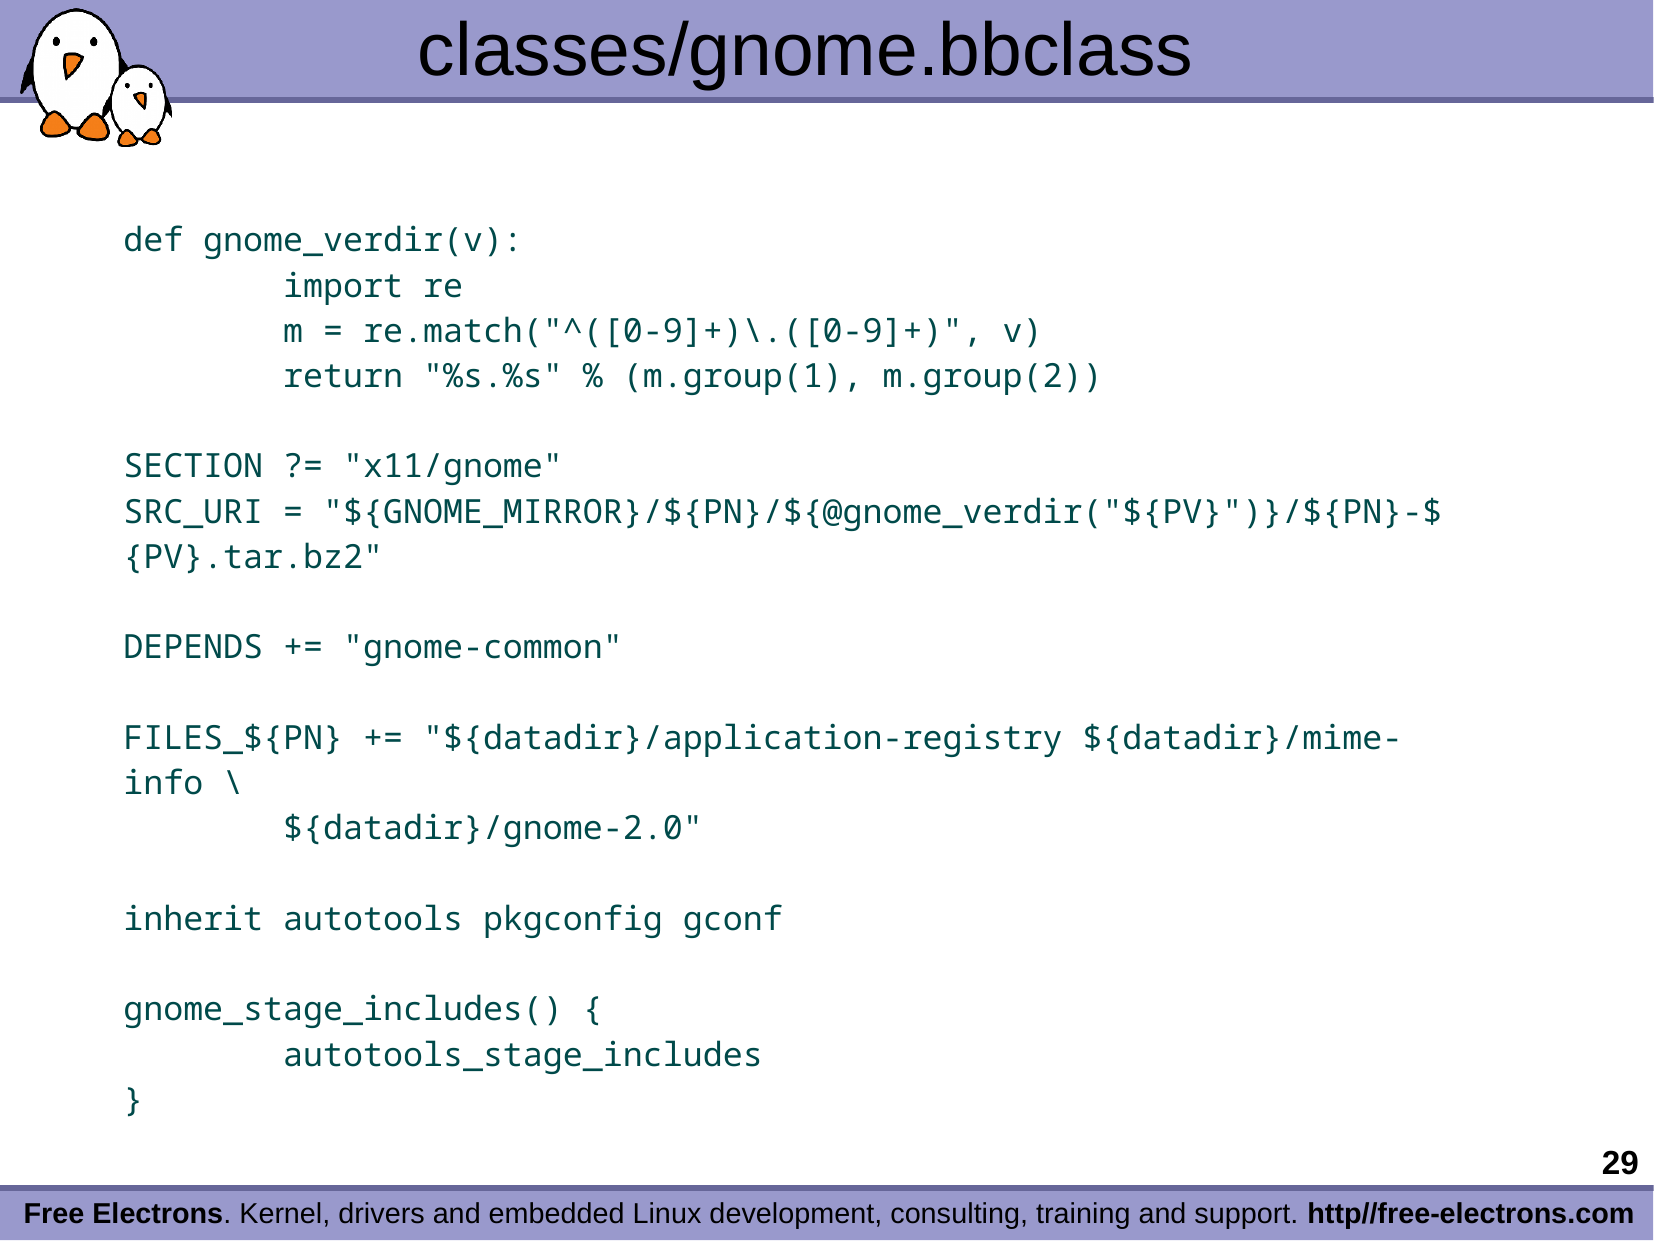

# classes/gnome.bbclass
def gnome_verdir(v):
 import re
 m = re.match("^([0-9]+)\.([0-9]+)", v)
 return "%s.%s" % (m.group(1), m.group(2))
SECTION ?= "x11/gnome"
SRC_URI = "${GNOME_MIRROR}/${PN}/${@gnome_verdir("${PV}")}/${PN}-${PV}.tar.bz2"
DEPENDS += "gnome-common"
FILES_${PN} += "${datadir}/application-registry ${datadir}/mime-info \
 ${datadir}/gnome-2.0"
inherit autotools pkgconfig gconf
gnome_stage_includes() {
 autotools_stage_includes
}